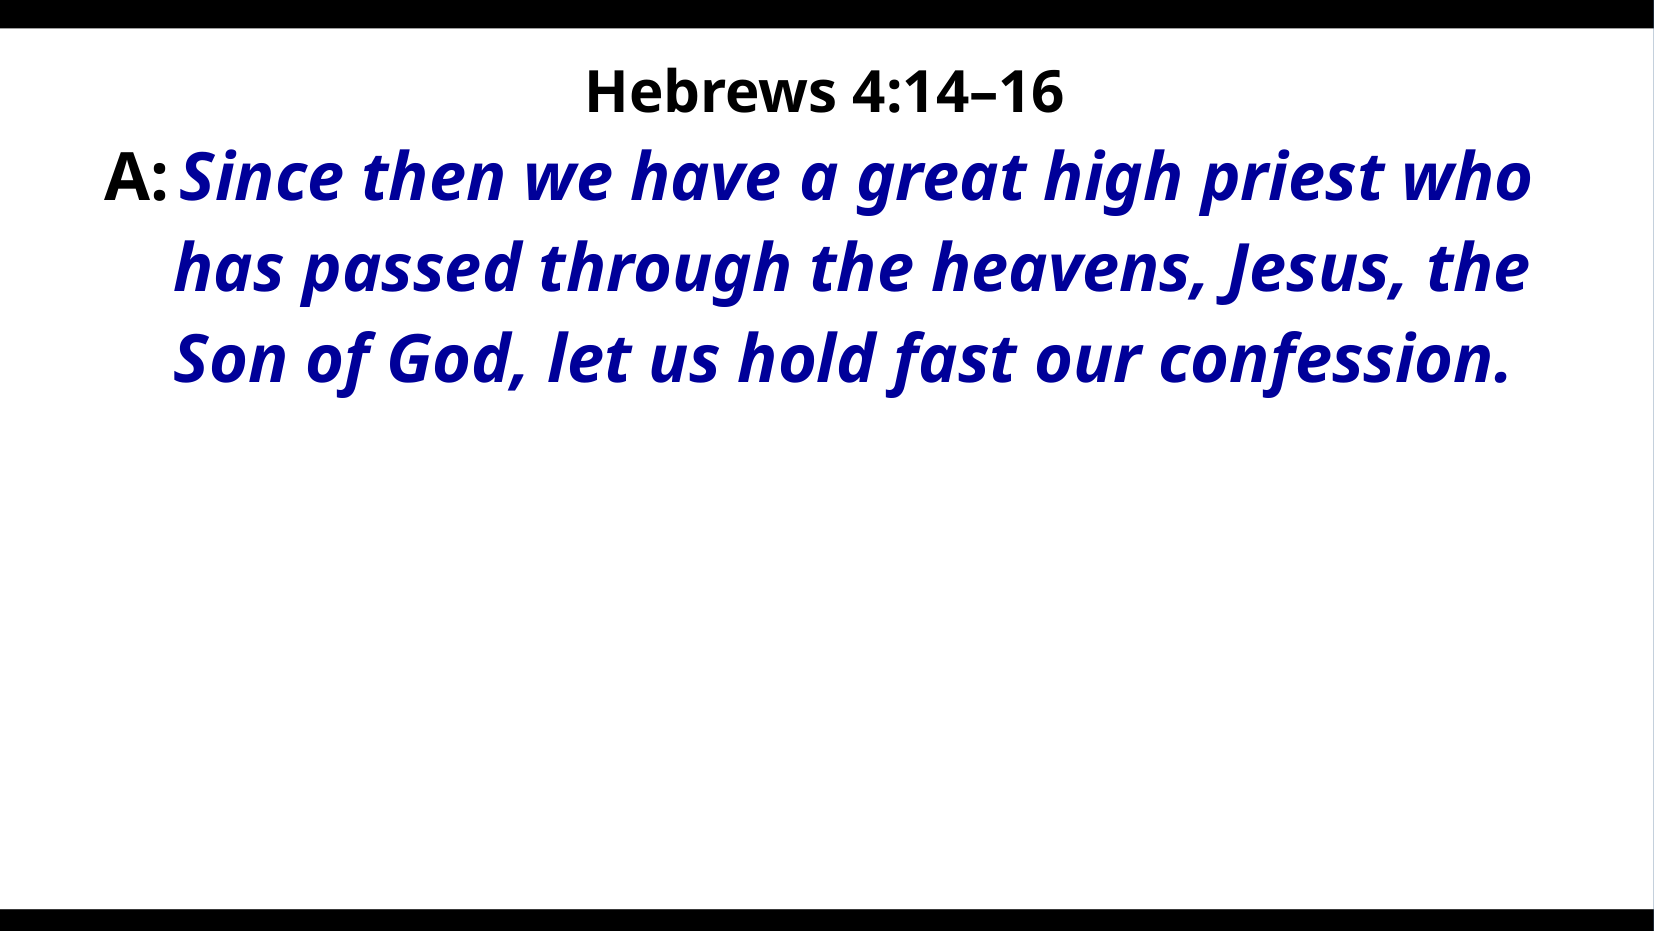

Hebrews 4:14–16
A:	Since then we have a great high priest who
 has passed through the heavens, Jesus, the
 Son of God, let us hold fast our confession.